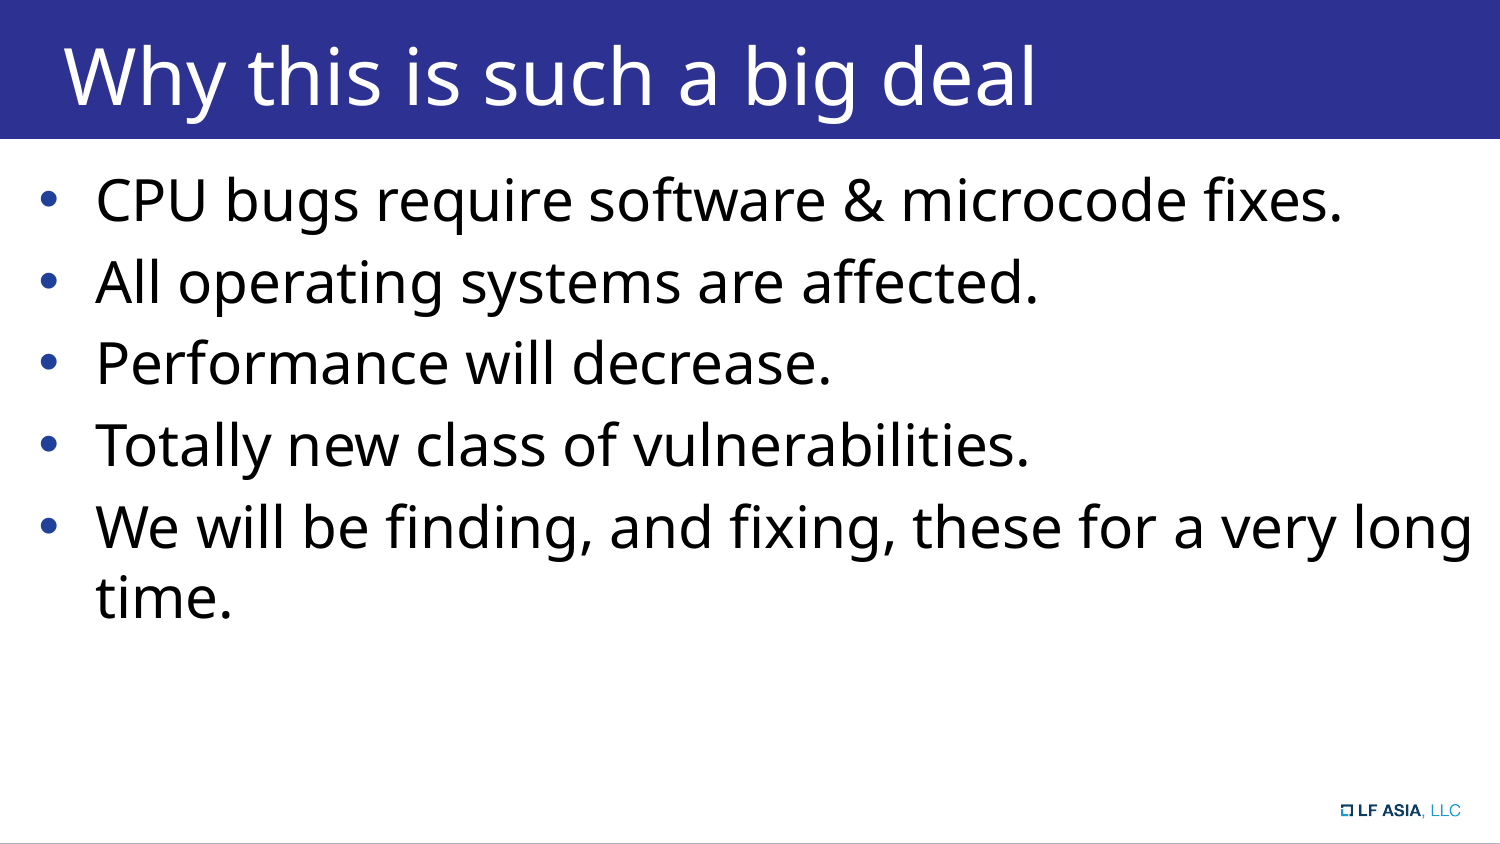

# Why this is such a big deal
CPU bugs require software & microcode fixes.
All operating systems are affected.
Performance will decrease.
Totally new class of vulnerabilities.
We will be finding, and fixing, these for a very long time.